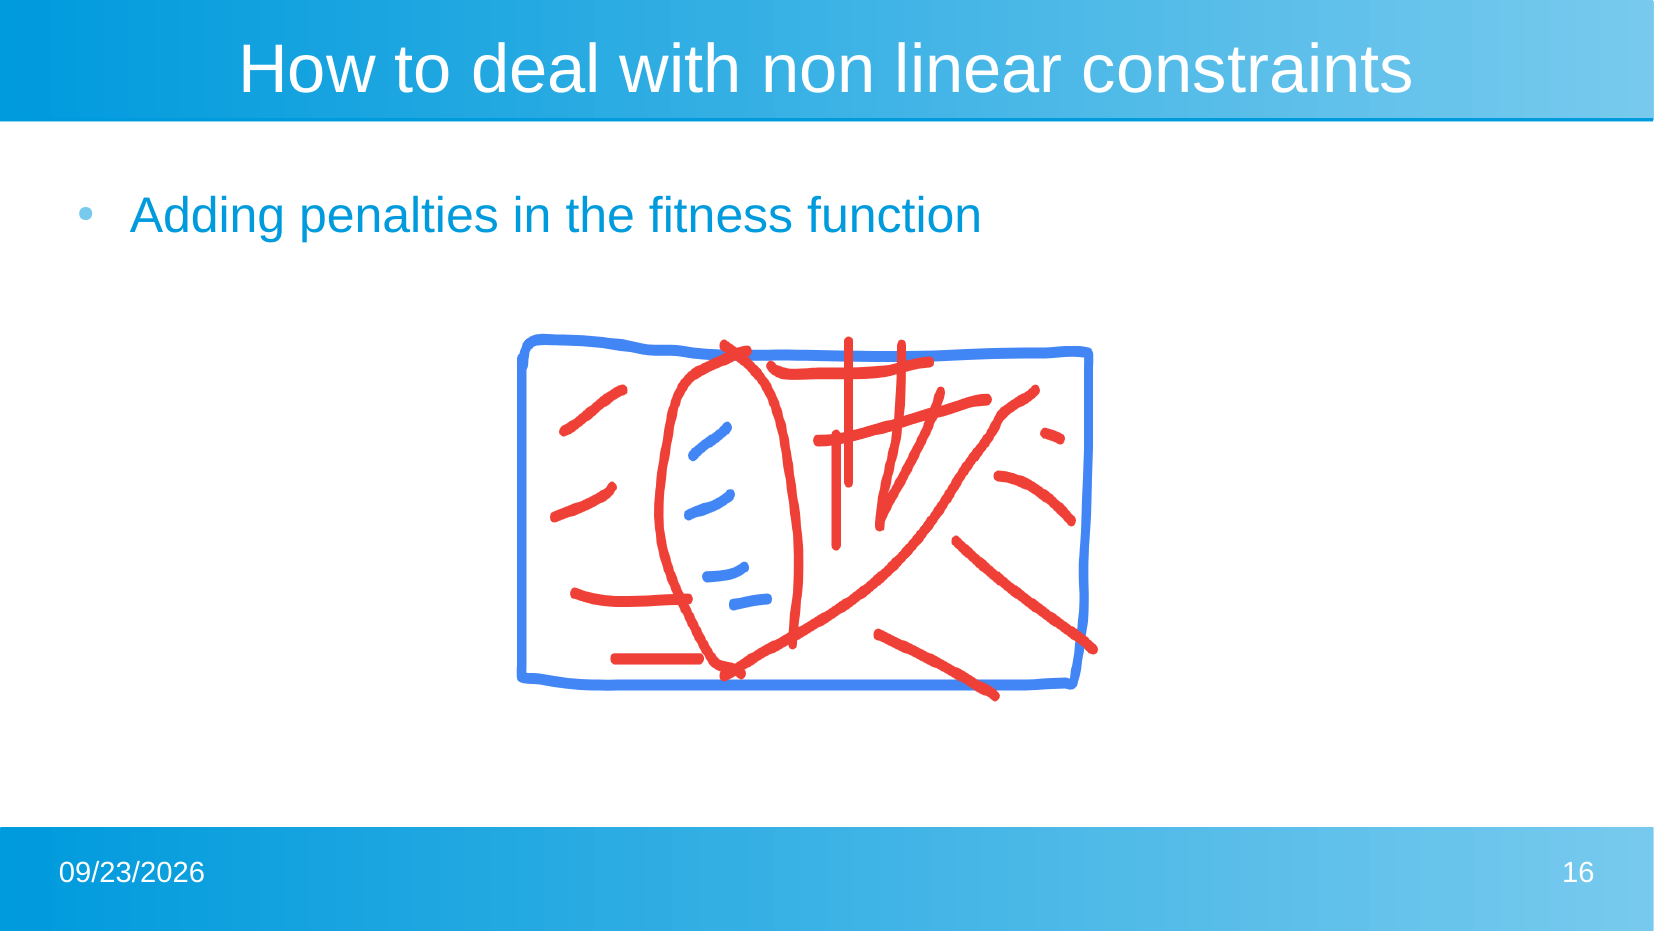

# How to deal with non linear constraints
Adding penalties in the fitness function
16